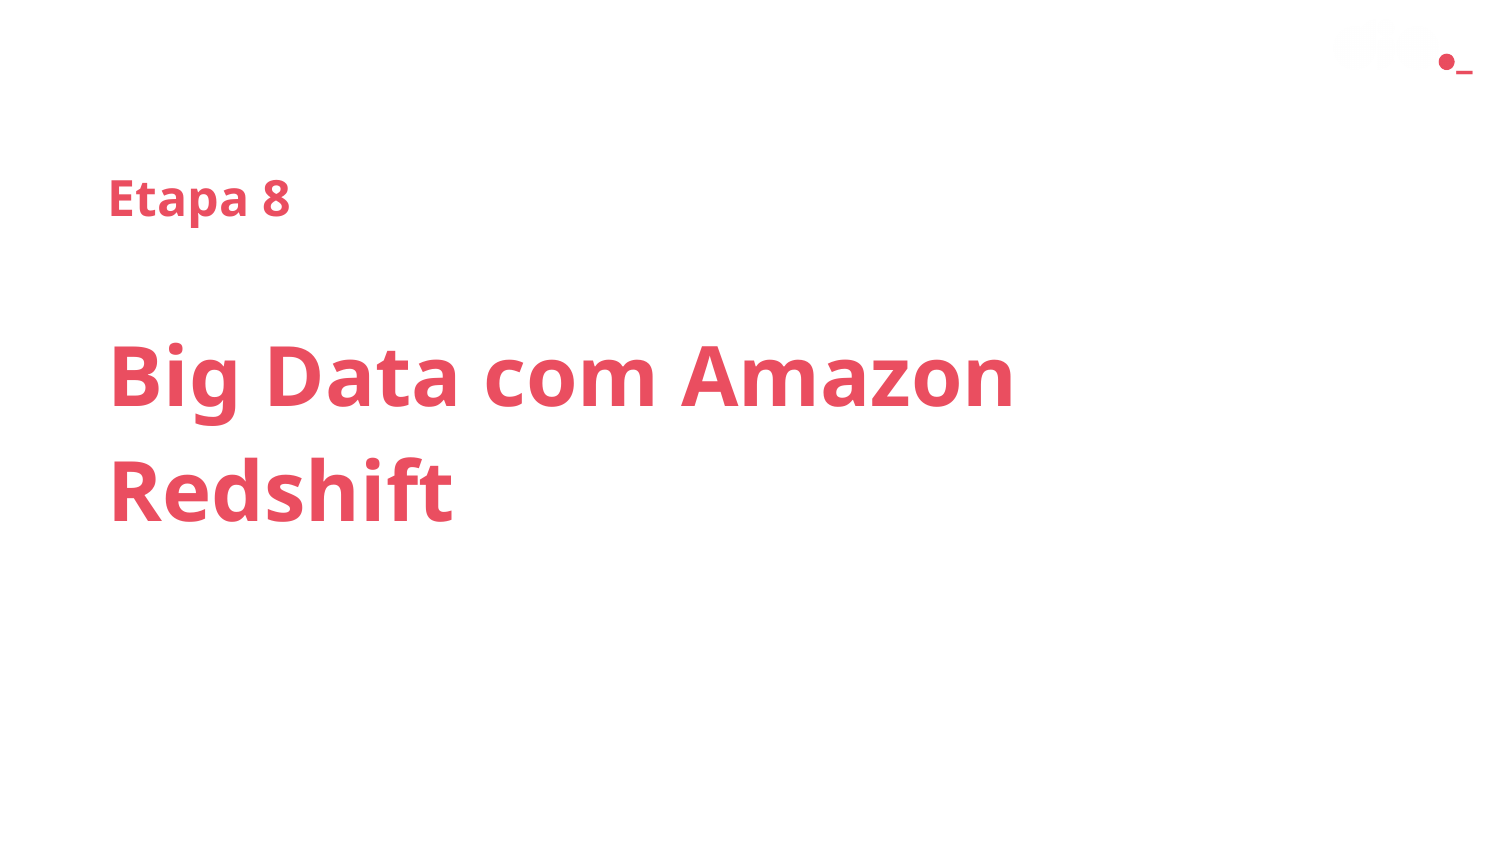

Etapa 8
Big Data com Amazon Redshift